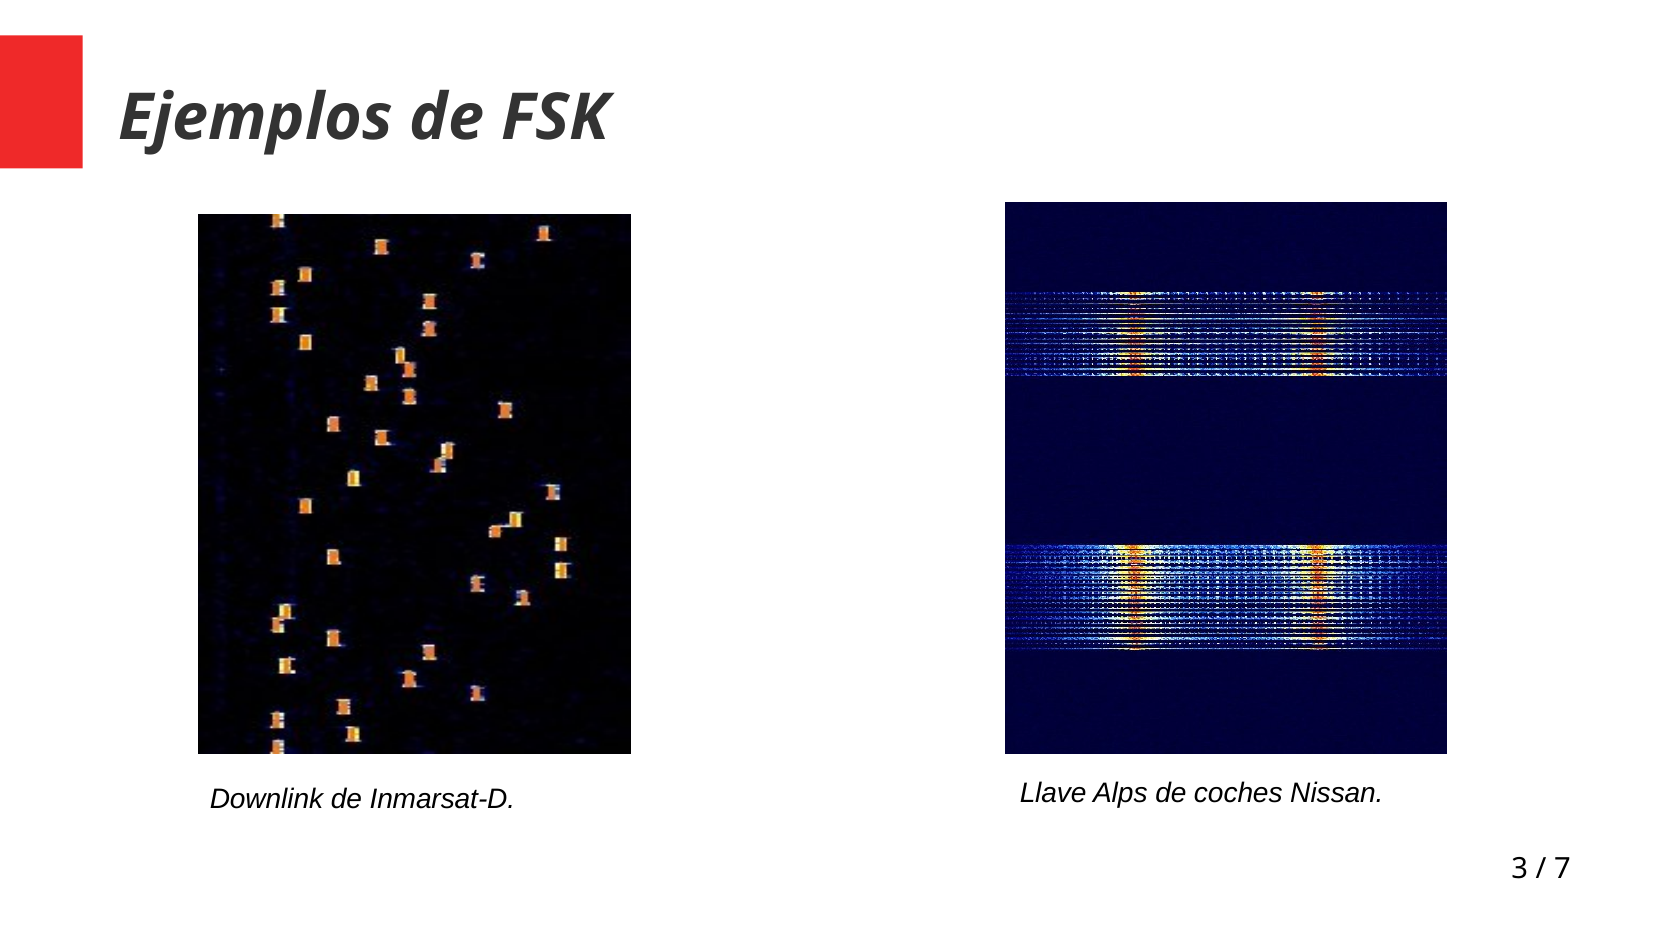

# Ejemplos de FSK
Llave Alps de coches Nissan.
Downlink de Inmarsat-D.
3